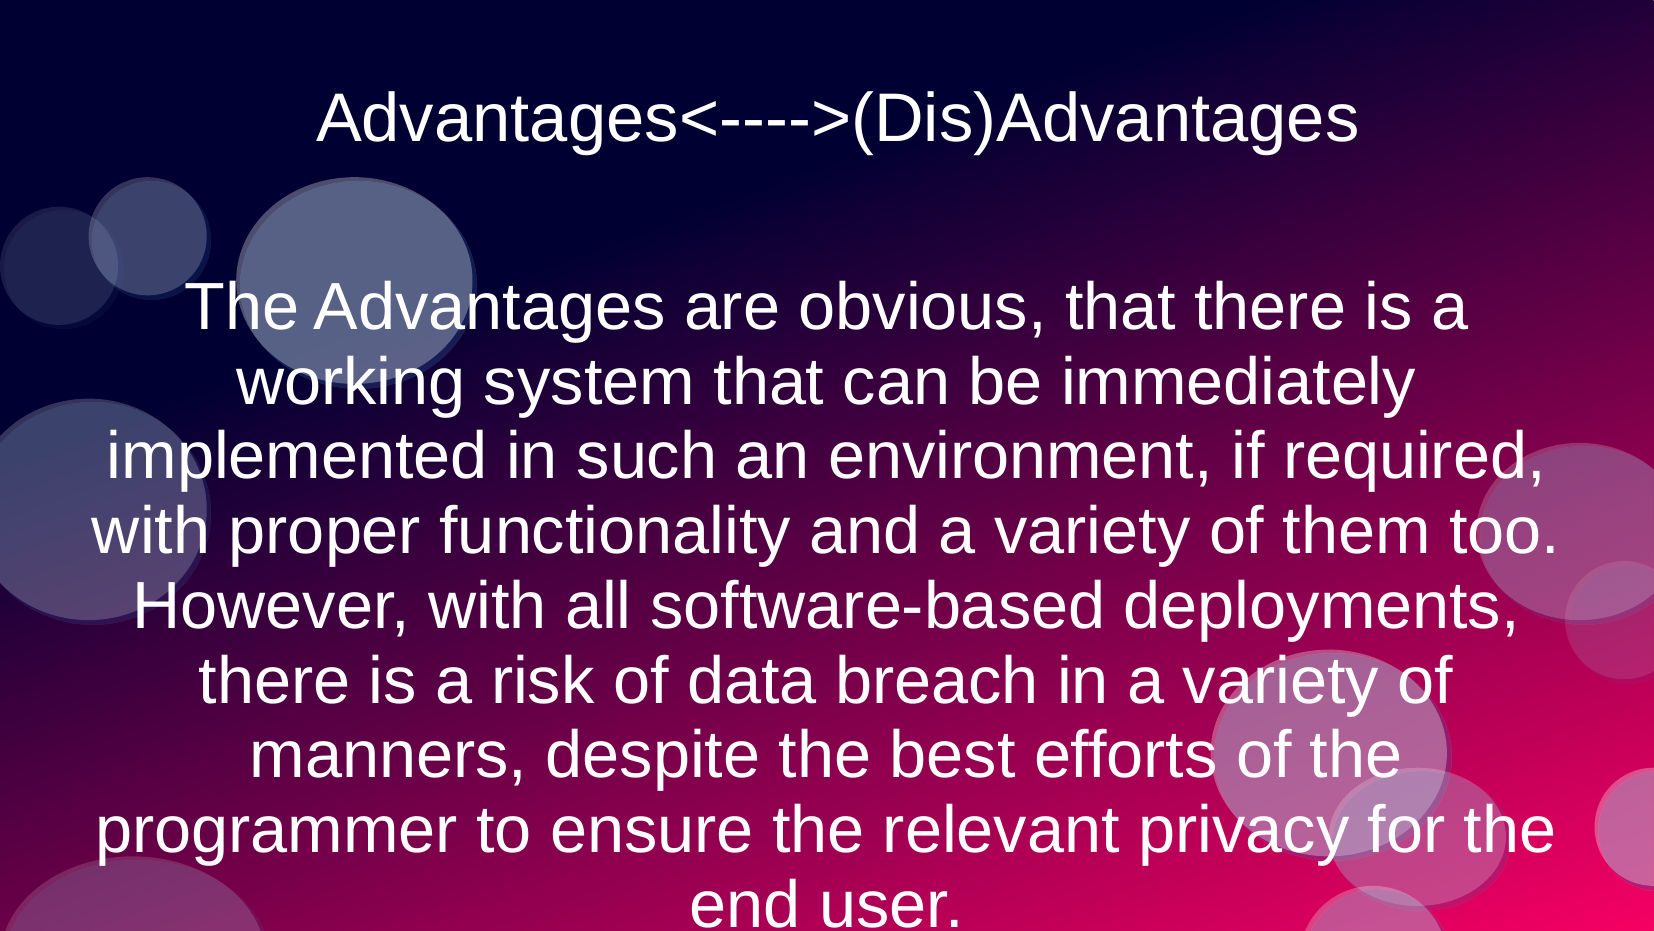

# Advantages<---->(Dis)Advantages
The Advantages are obvious, that there is a working system that can be immediately implemented in such an environment, if required, with proper functionality and a variety of them too. However, with all software-based deployments, there is a risk of data breach in a variety of manners, despite the best efforts of the programmer to ensure the relevant privacy for the end user.